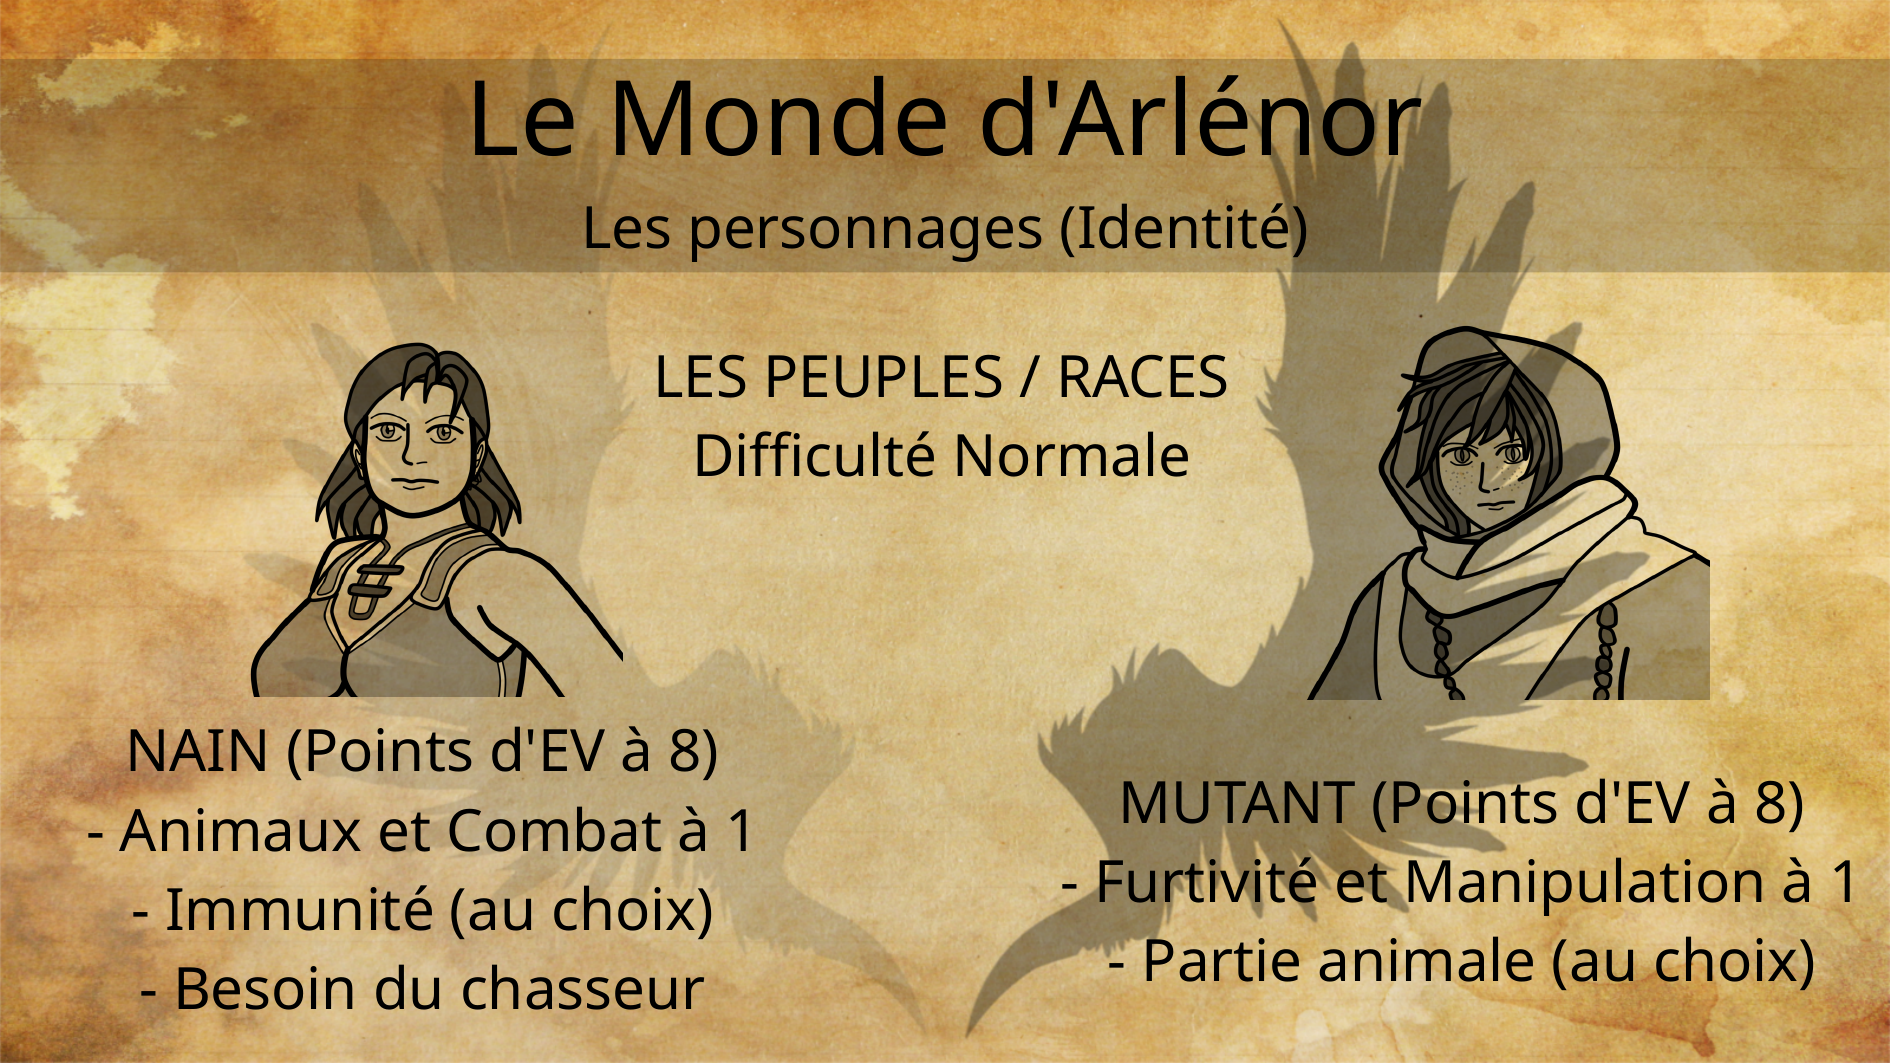

# Le Monde d'Arlénor Les personnages (Identité)
LES PEUPLES / RACES
Difficulté Normale
NAIN (Points d'EV à 8)
- Animaux et Combat à 1
- Immunité (au choix)
- Besoin du chasseur
MUTANT (Points d'EV à 8)
- Furtivité et Manipulation à 1
- Partie animale (au choix)